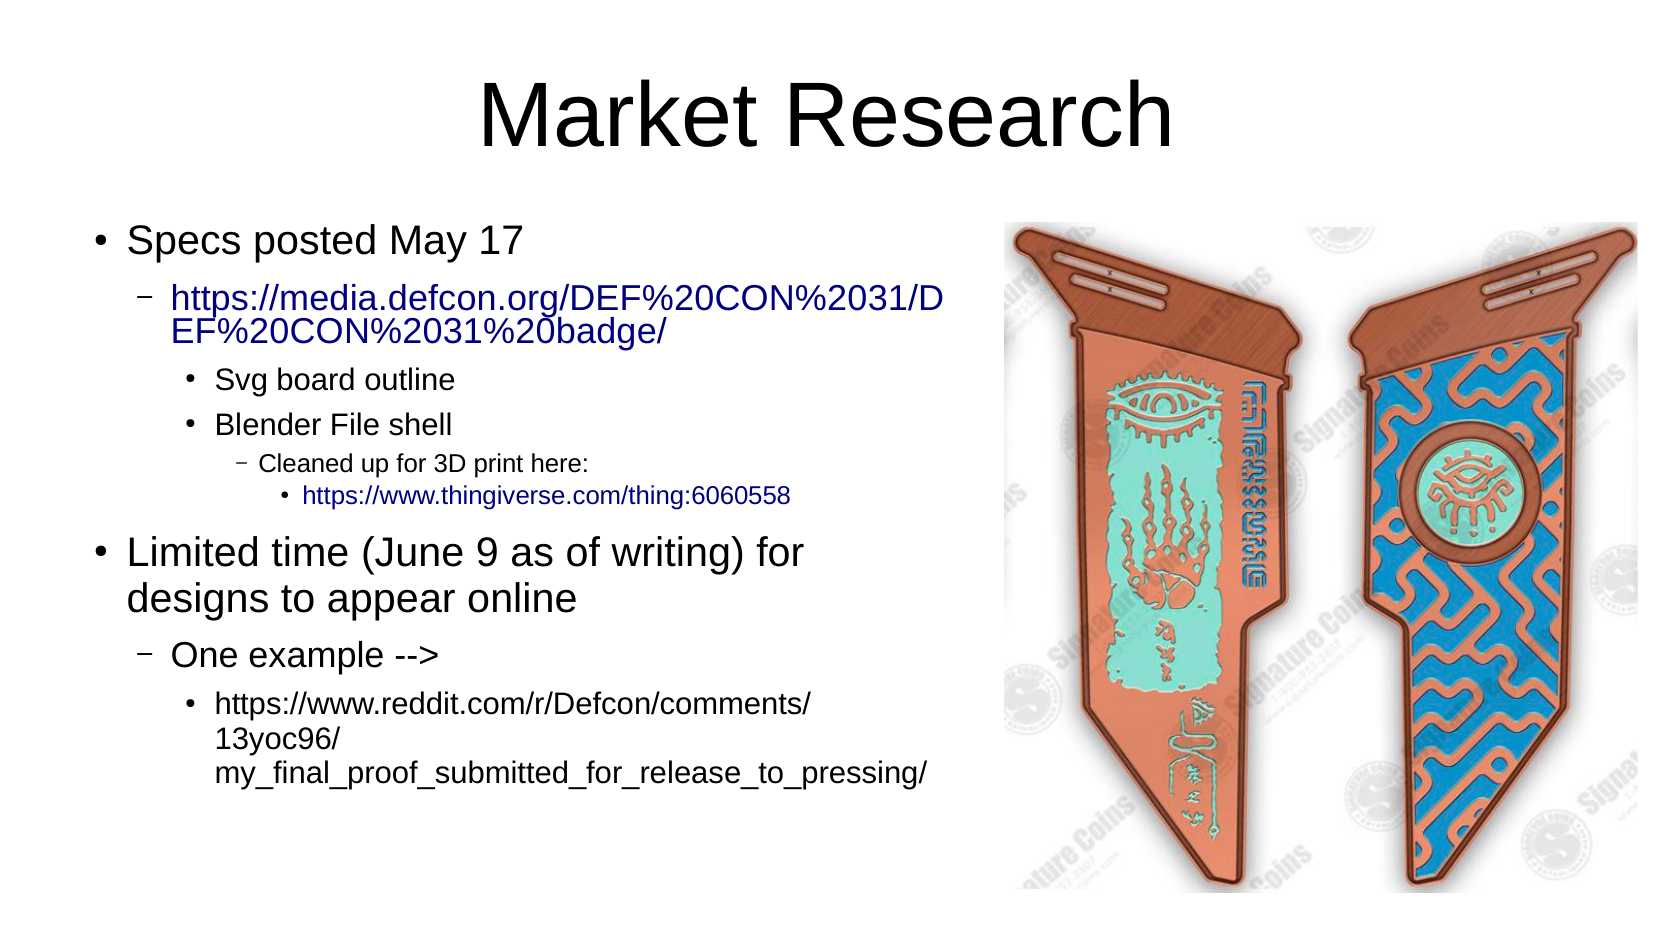

# Market Research
Specs posted May 17
https://media.defcon.org/DEF%20CON%2031/DEF%20CON%2031%20badge/
Svg board outline
Blender File shell
Cleaned up for 3D print here:
https://www.thingiverse.com/thing:6060558
Limited time (June 9 as of writing) for designs to appear online
One example -->
https://www.reddit.com/r/Defcon/comments/13yoc96/my_final_proof_submitted_for_release_to_pressing/